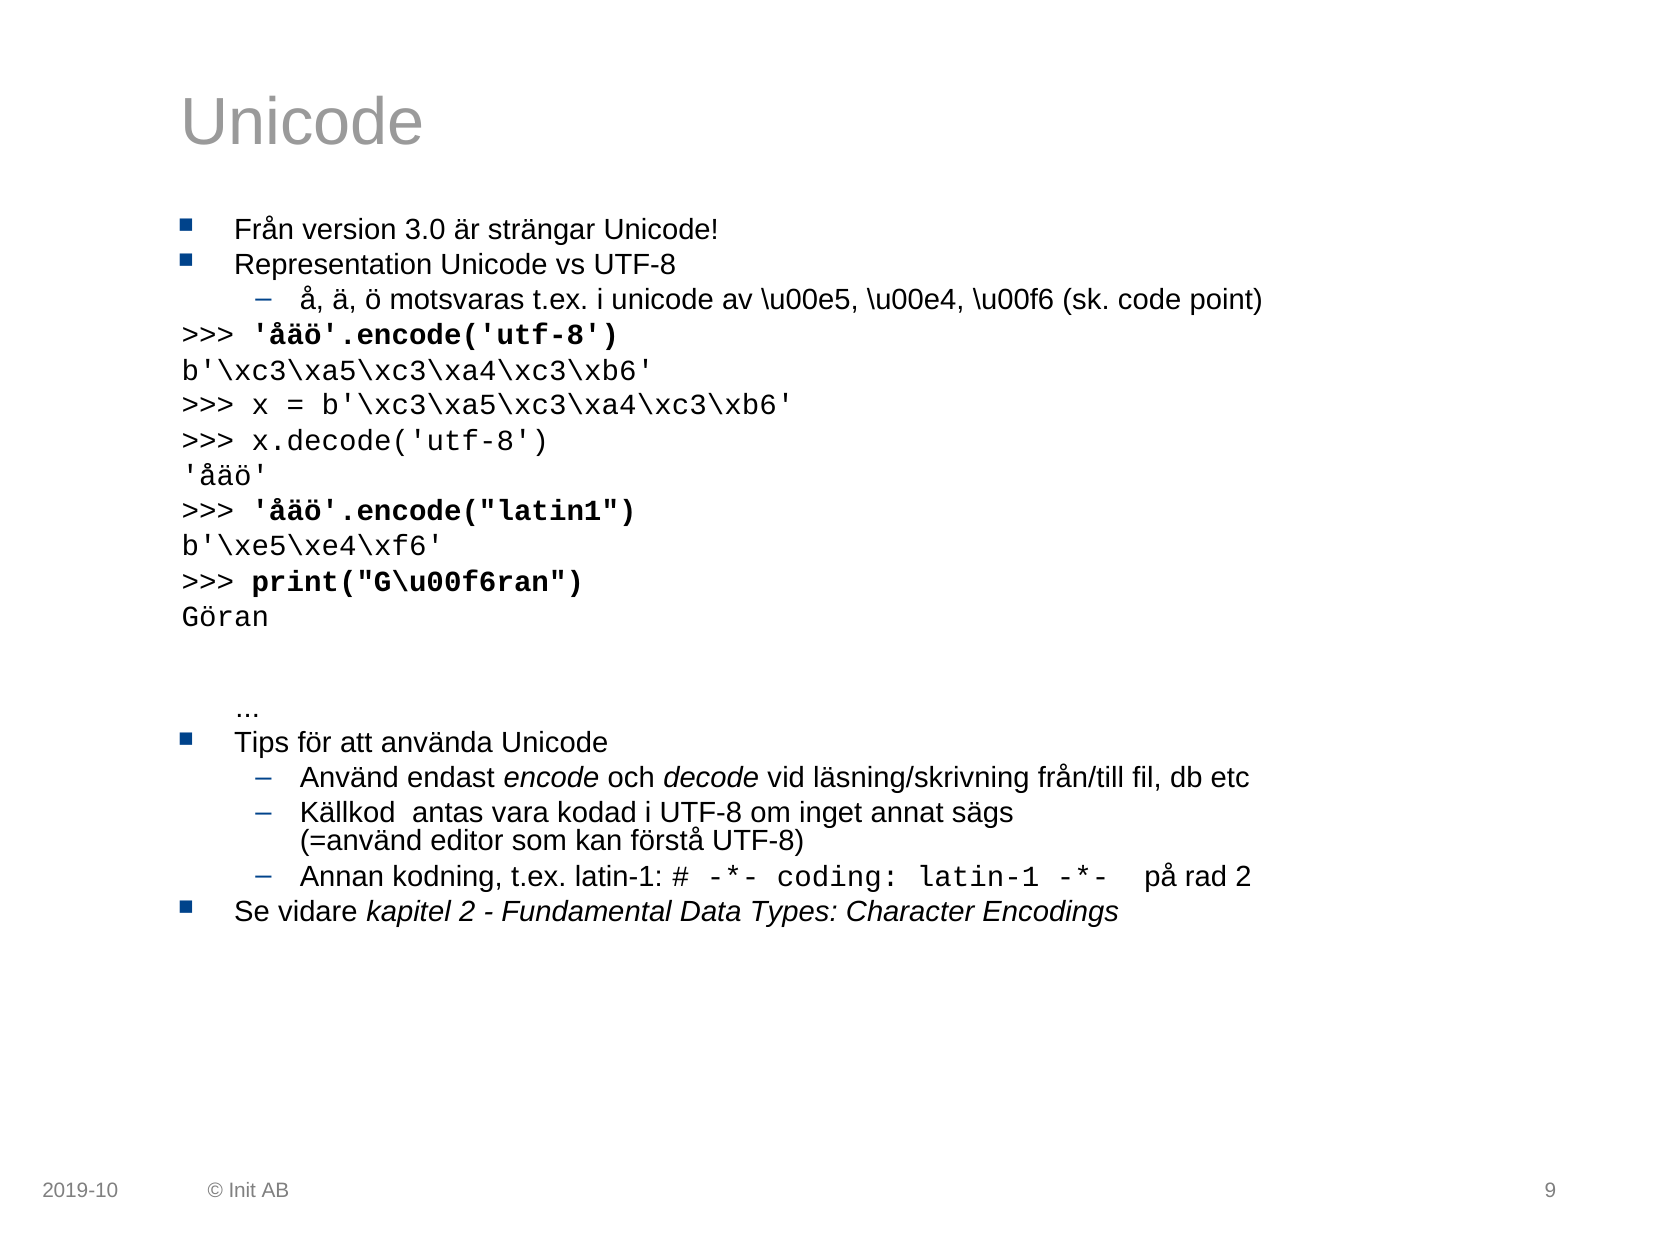

Unicode
Från version 3.0 är strängar Unicode!
Representation Unicode vs UTF-8
å, ä, ö motsvaras t.ex. i unicode av \u00e5, \u00e4, \u00f6 (sk. code point)
>>> 'åäö'.encode('utf-8')
b'\xc3\xa5\xc3\xa4\xc3\xb6'
>>> x = b'\xc3\xa5\xc3\xa4\xc3\xb6'
>>> x.decode('utf-8')
'åäö'
>>> 'åäö'.encode("latin1")
b'\xe5\xe4\xf6'
>>> print("G\u00f6ran")
Göran
...
Tips för att använda Unicode
Använd endast encode och decode vid läsning/skrivning från/till fil, db etc
Källkod antas vara kodad i UTF-8 om inget annat sägs
(=använd editor som kan förstå UTF-8)
Annan kodning, t.ex. latin-1: # -*- coding: latin-1 -*- på rad 2
Se vidare kapitel 2 - Fundamental Data Types: Character Encodings
2019-10
© Init AB